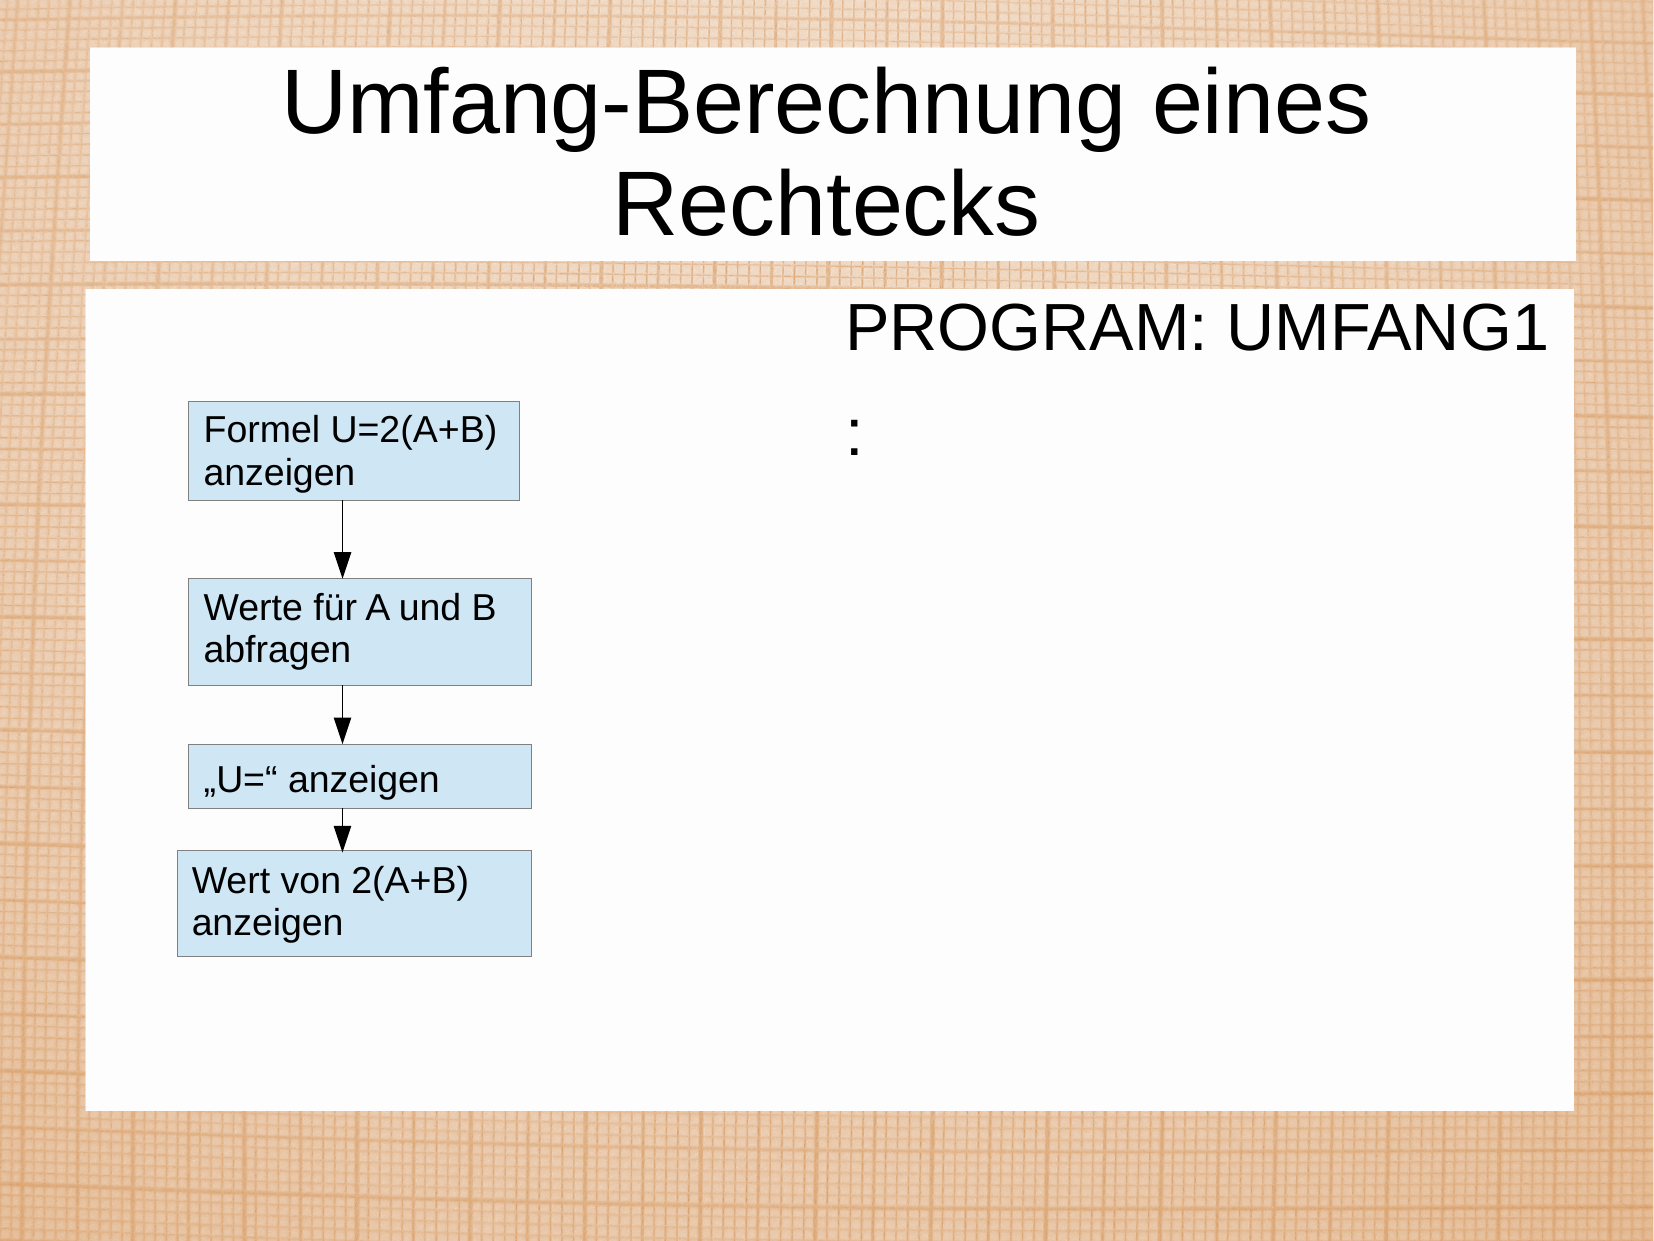

# Umfang-Berechnung eines Rechtecks
PROGRAM: UMFANG1
:
Formel U=2(A+B)
anzeigen
Werte für A und B abfragen
„U=“ anzeigen
Wert von 2(A+B) anzeigen